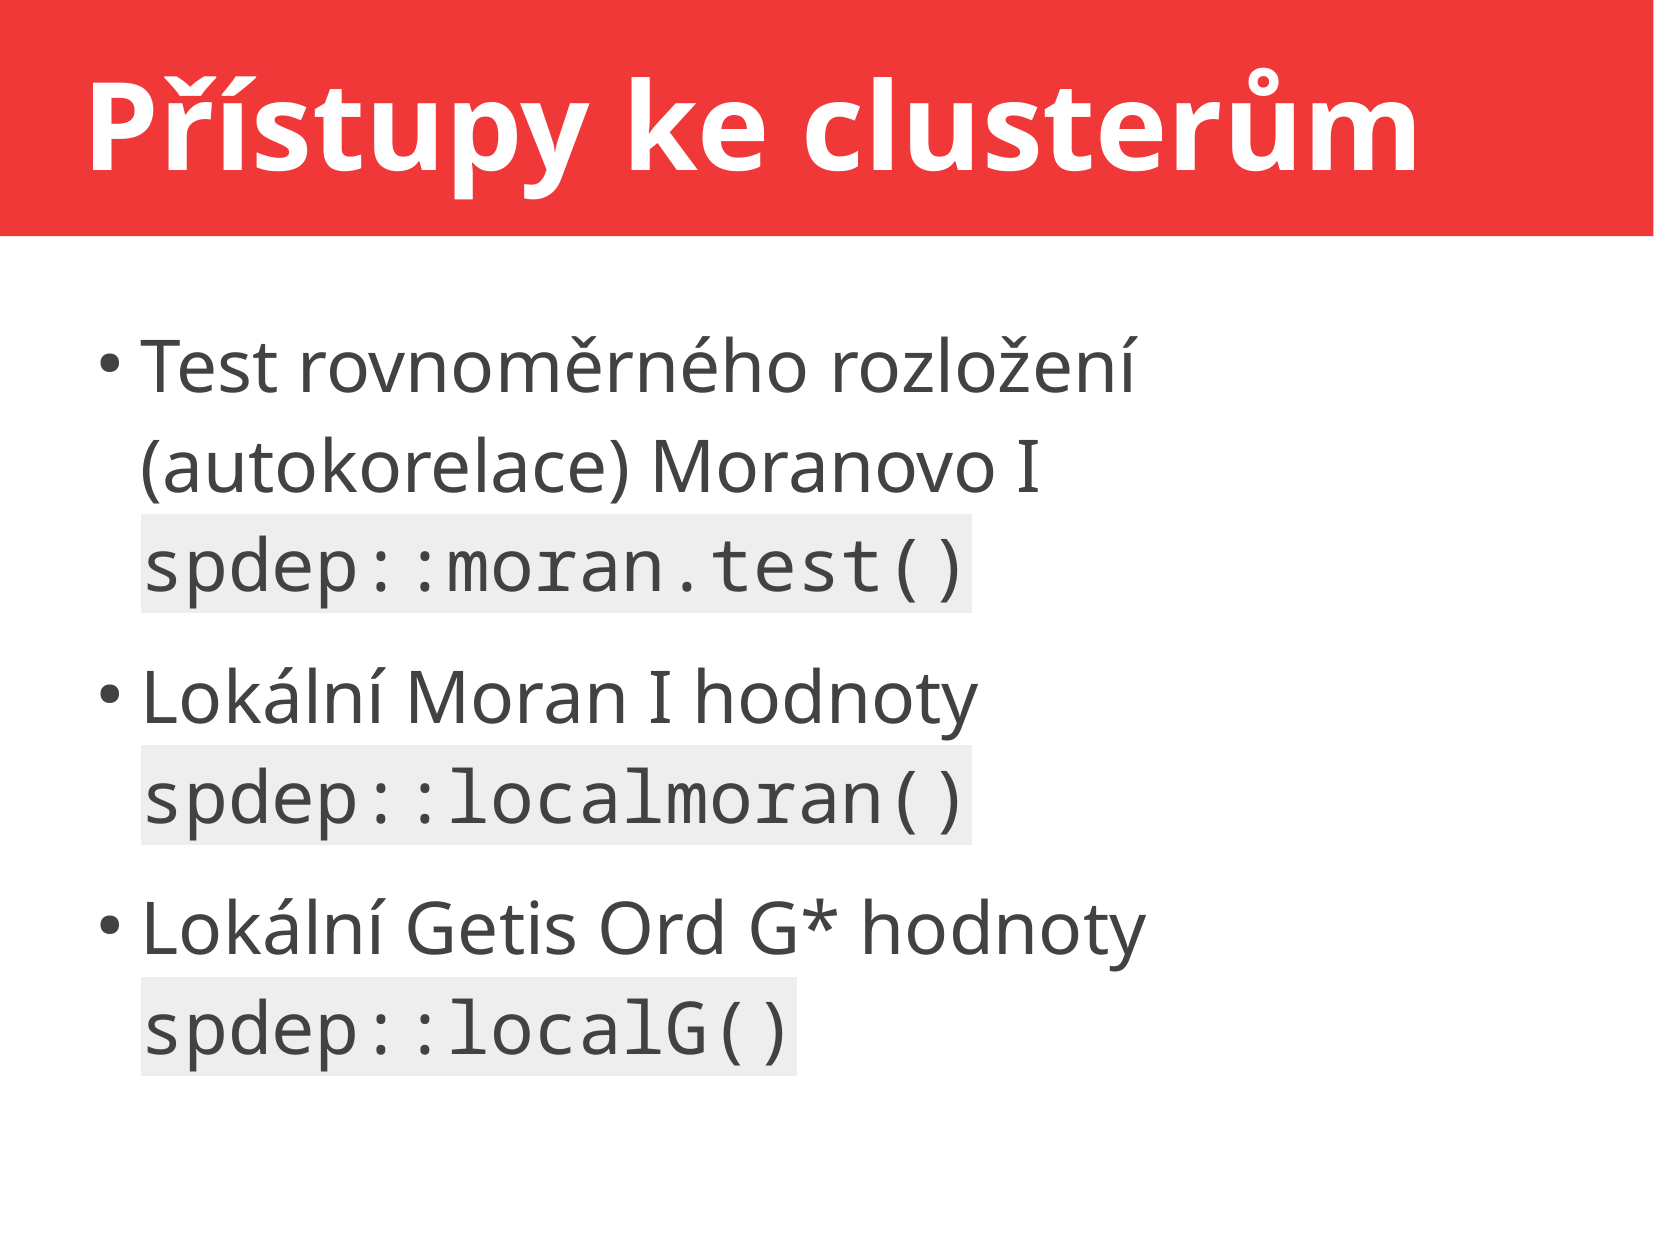

# Přístupy ke clusterům
Test rovnoměrného rozložení (autokorelace) Moranovo I spdep::moran.test()
Lokální Moran I hodnoty spdep::localmoran()
Lokální Getis Ord G* hodnoty spdep::localG()